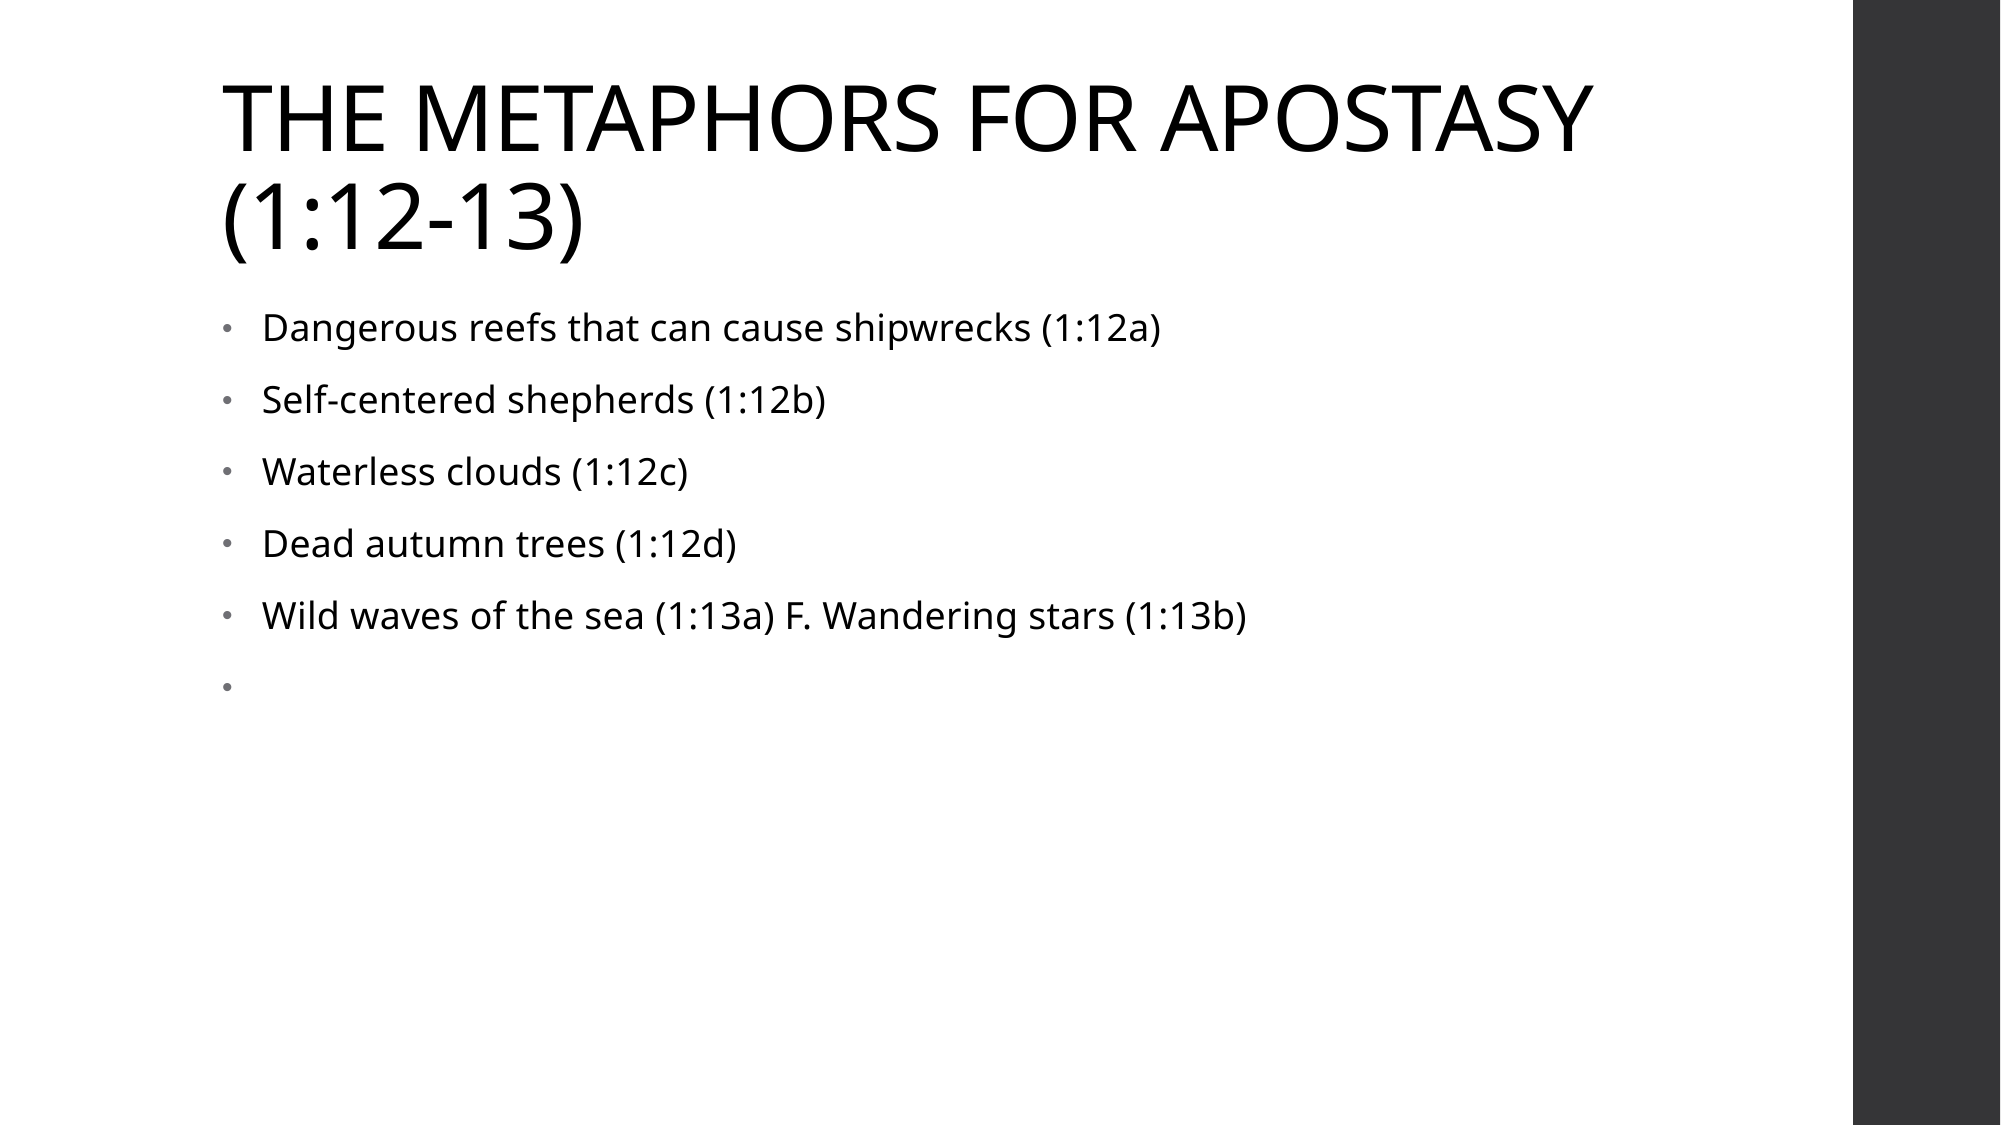

# THE METAPHORS FOR APOSTASY (1:12-13)
 Dangerous reefs that can cause shipwrecks (1:12a)
 Self-centered shepherds (1:12b)
 Waterless clouds (1:12c)
 Dead autumn trees (1:12d)
 Wild waves of the sea (1:13a) F. Wandering stars (1:13b)